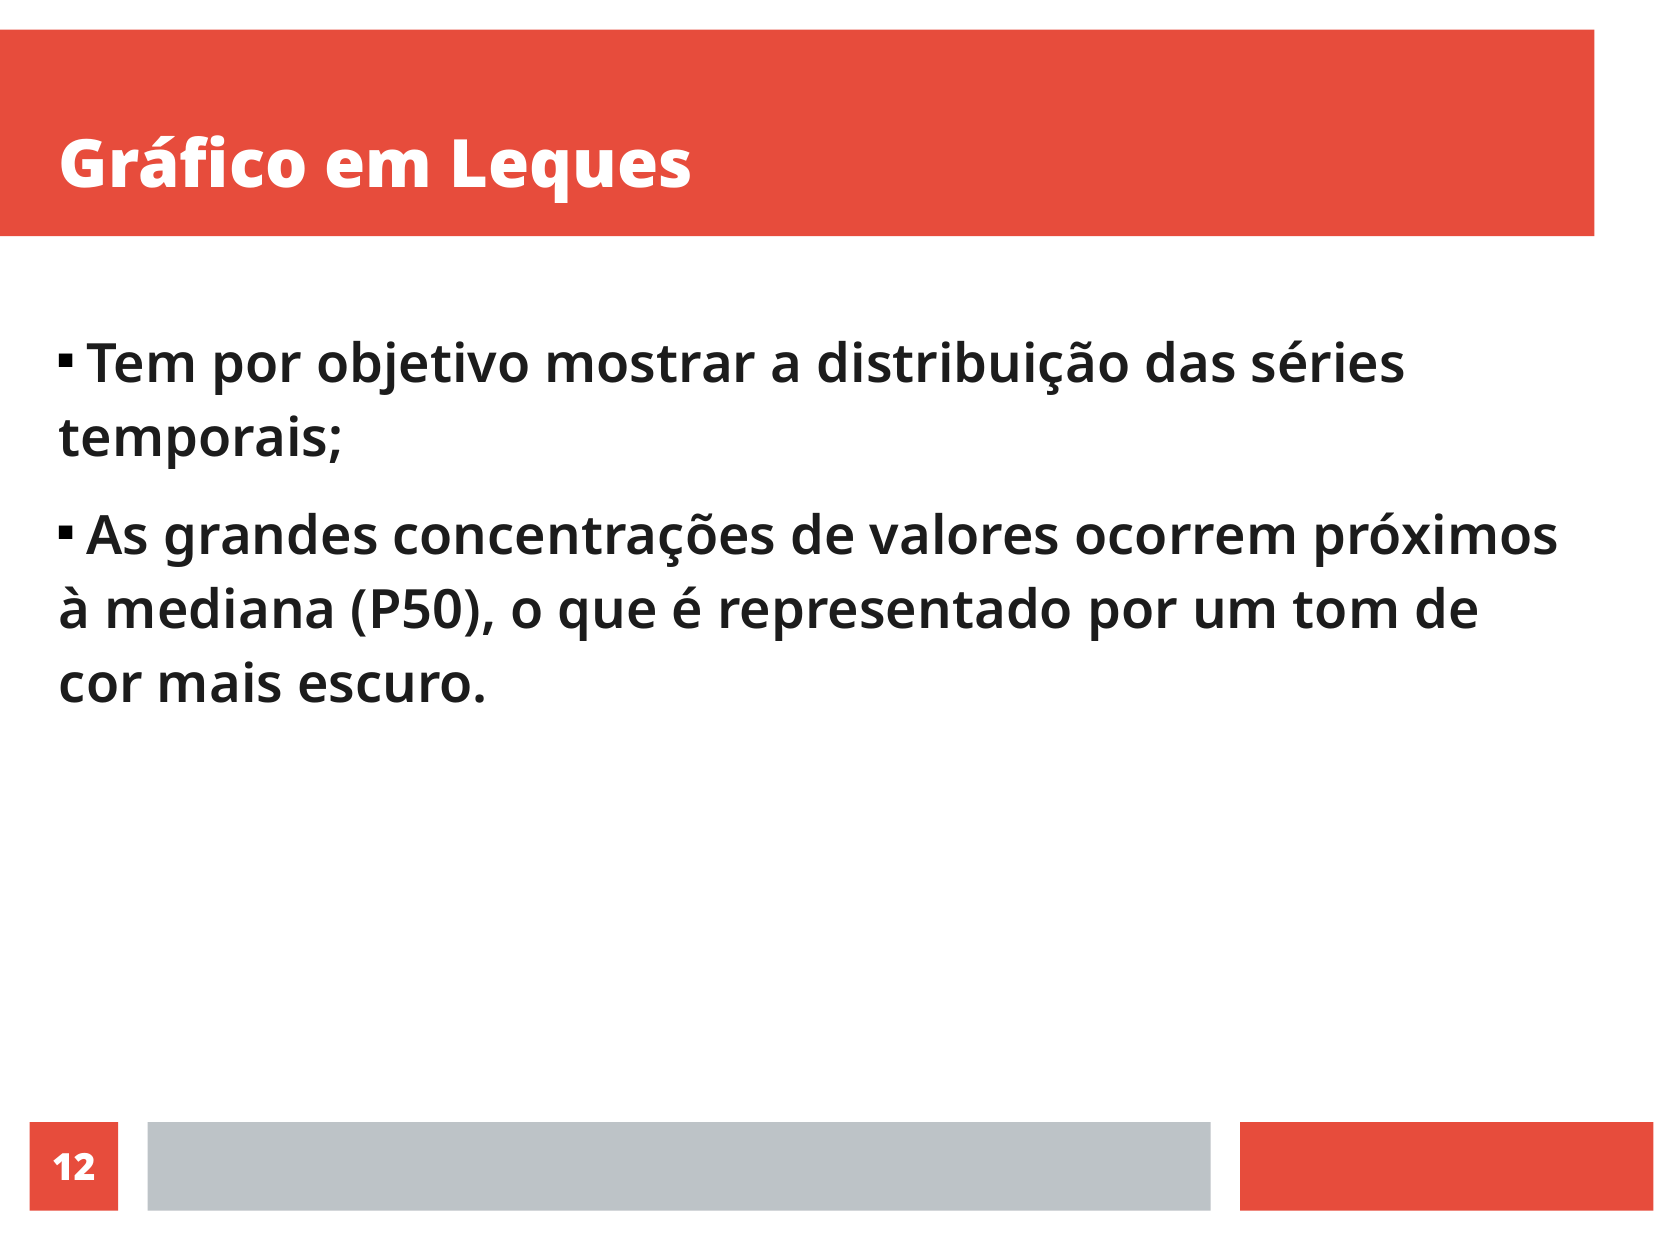

# Gráfico em Leques
 Tem por objetivo mostrar a distribuição das séries temporais;
 As grandes concentrações de valores ocorrem próximos à mediana (P50), o que é representado por um tom de cor mais escuro.
12